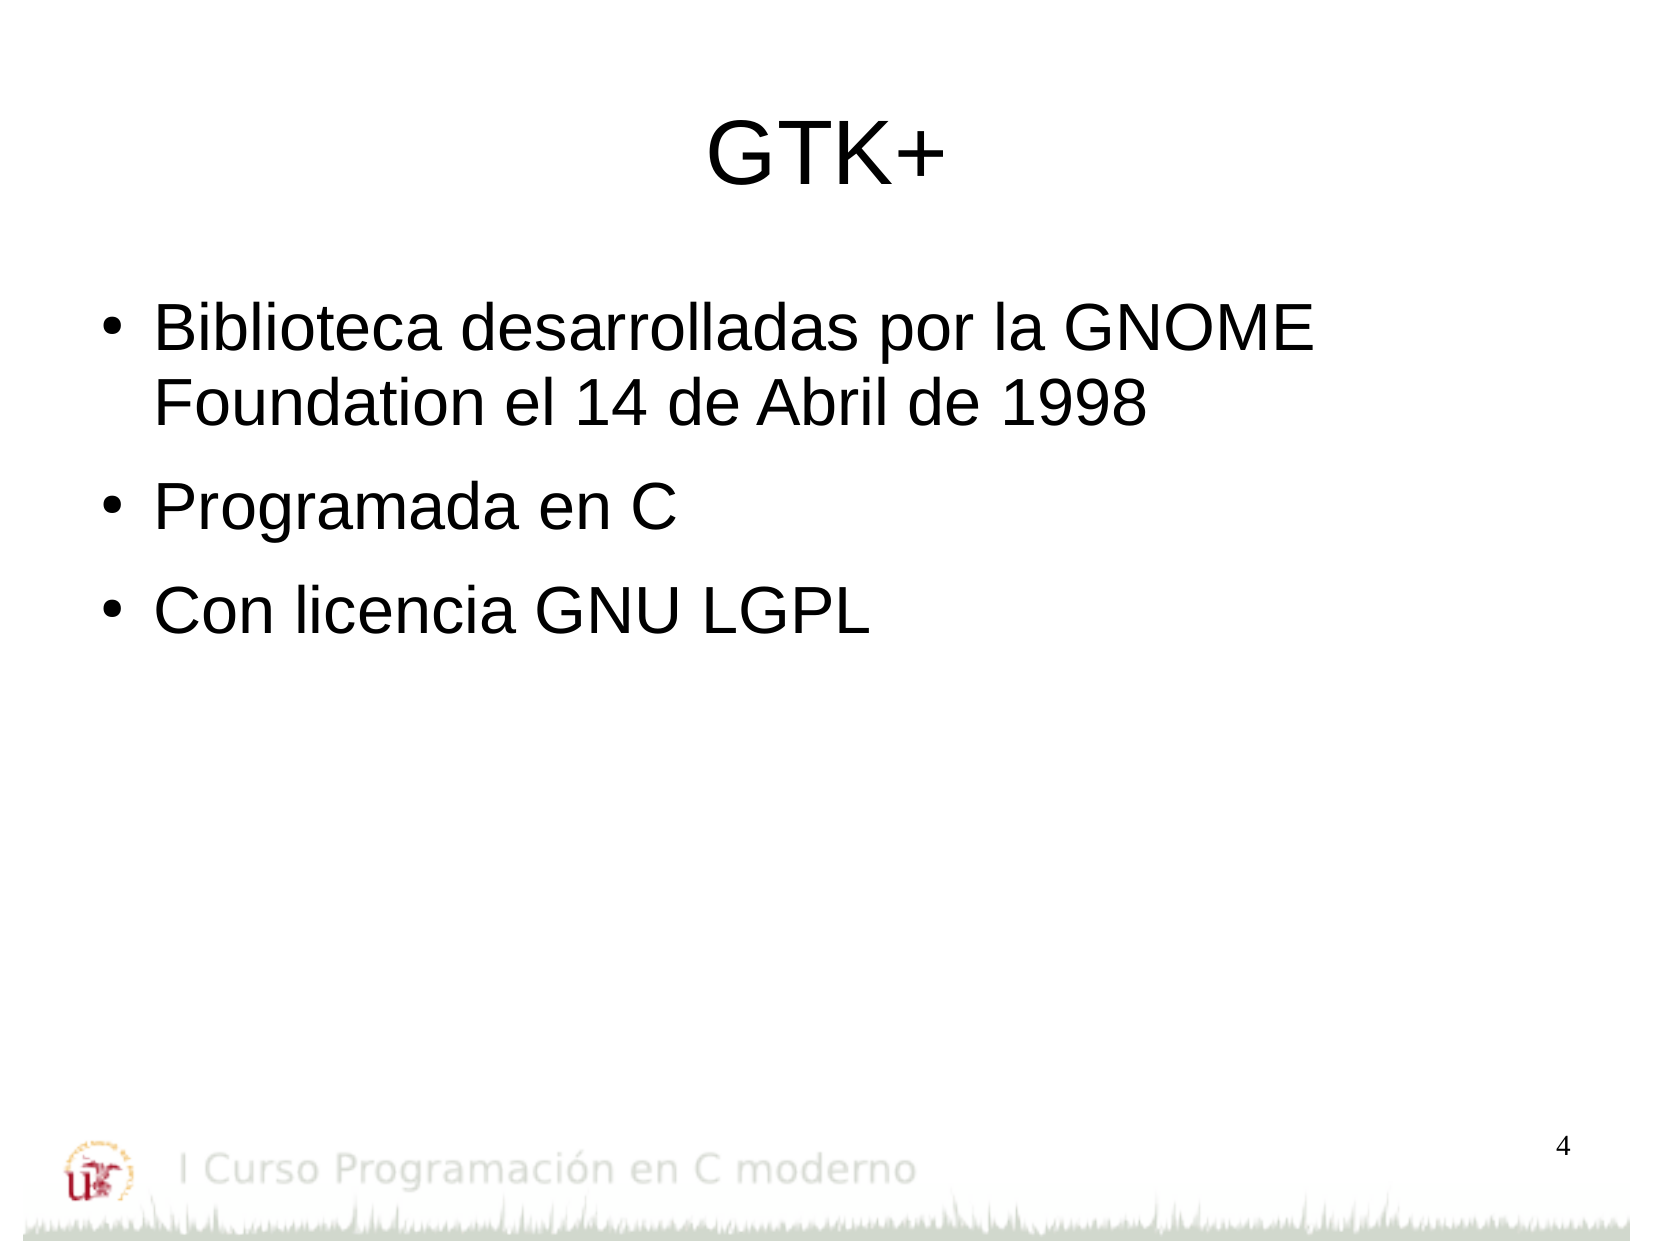

# GTK+
Biblioteca desarrolladas por la GNOME Foundation el 14 de Abril de 1998
Programada en C
Con licencia GNU LGPL
4